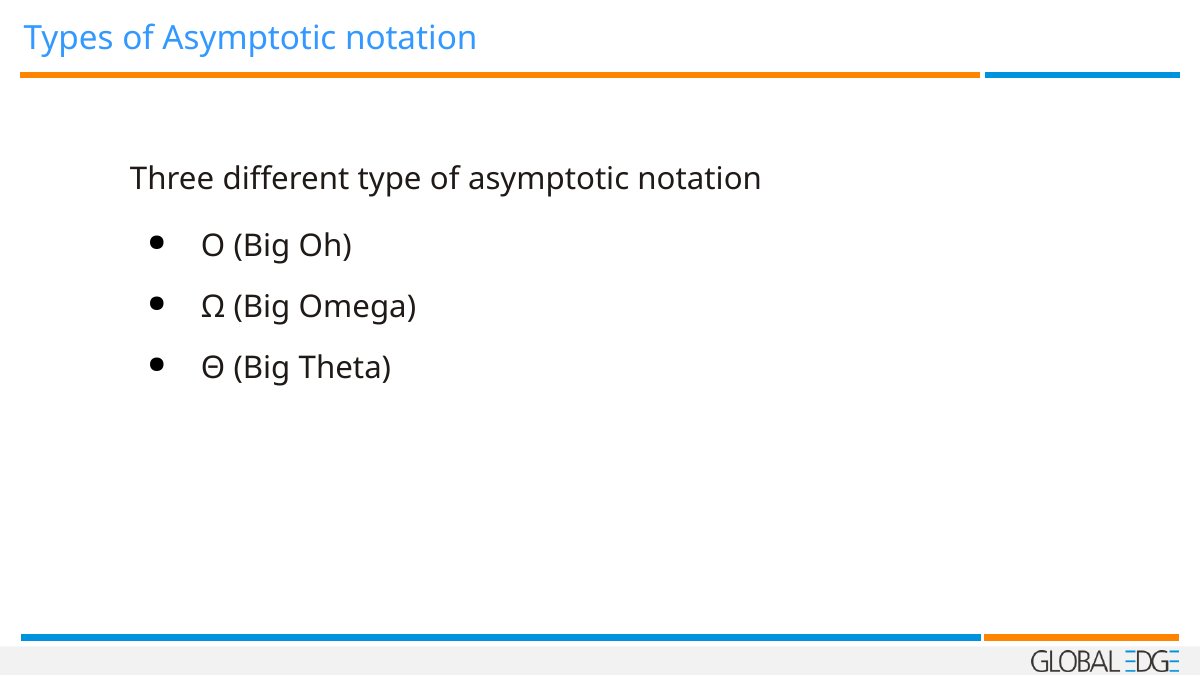

# Types of Asymptotic notation
Three different type of asymptotic notation
O (Big Oh)
Ω (Big Omega)
Θ (Big Theta)